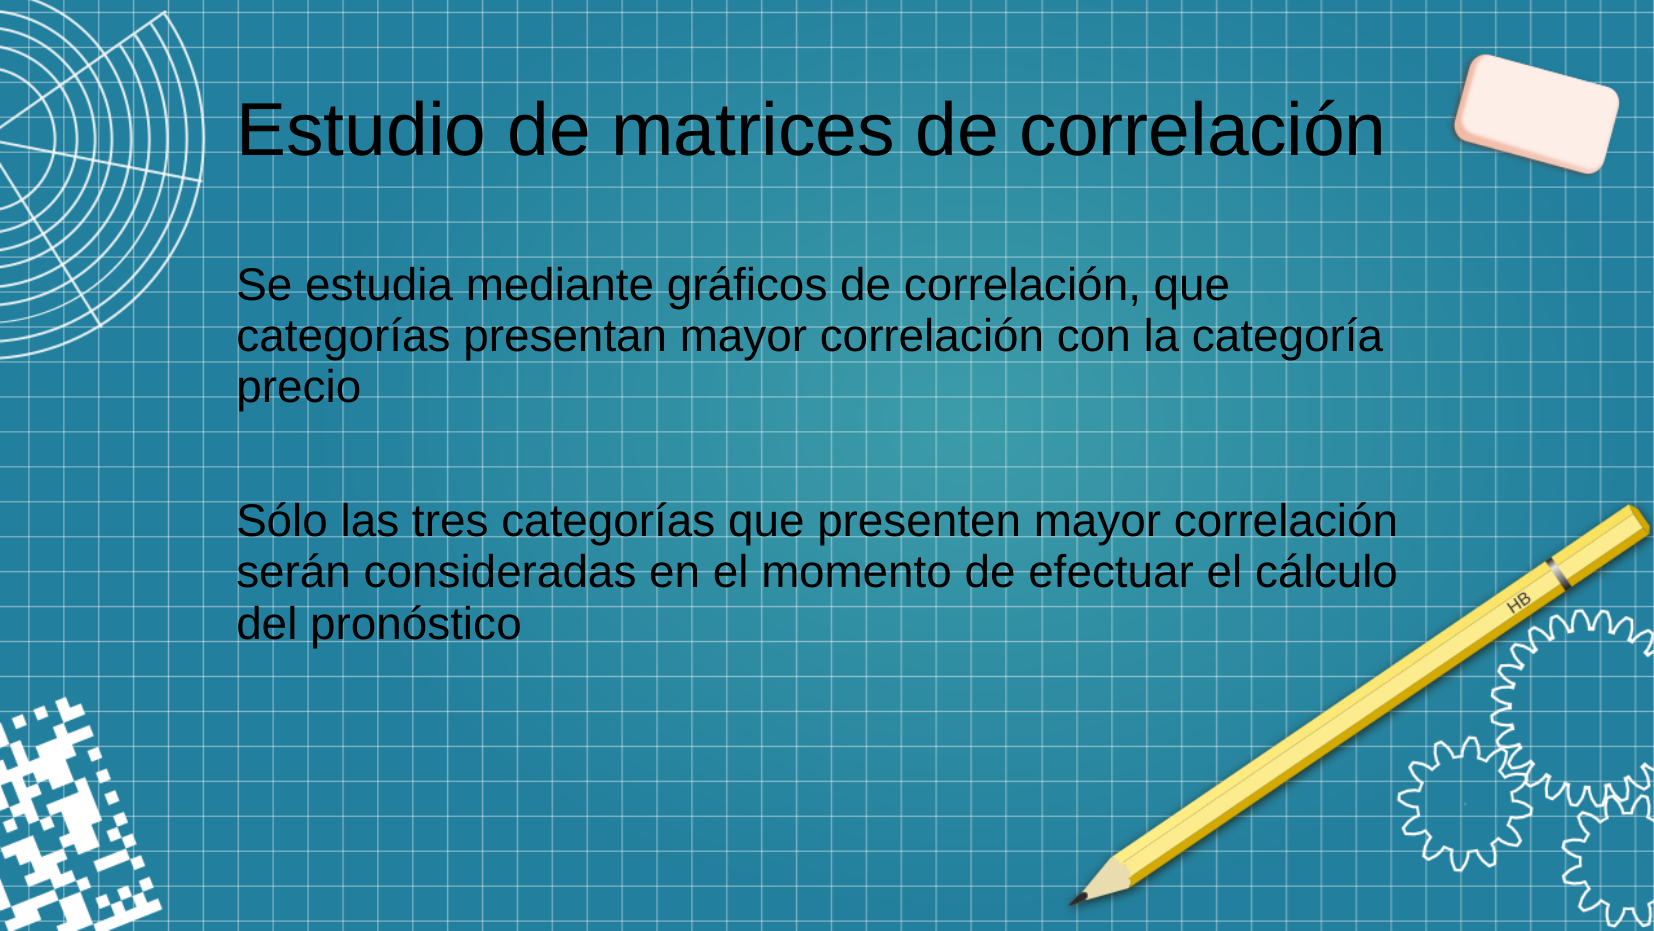

# Estudio de matrices de correlación
Se estudia mediante gráficos de correlación, que categorías presentan mayor correlación con la categoría precio
Sólo las tres categorías que presenten mayor correlación serán consideradas en el momento de efectuar el cálculo del pronóstico